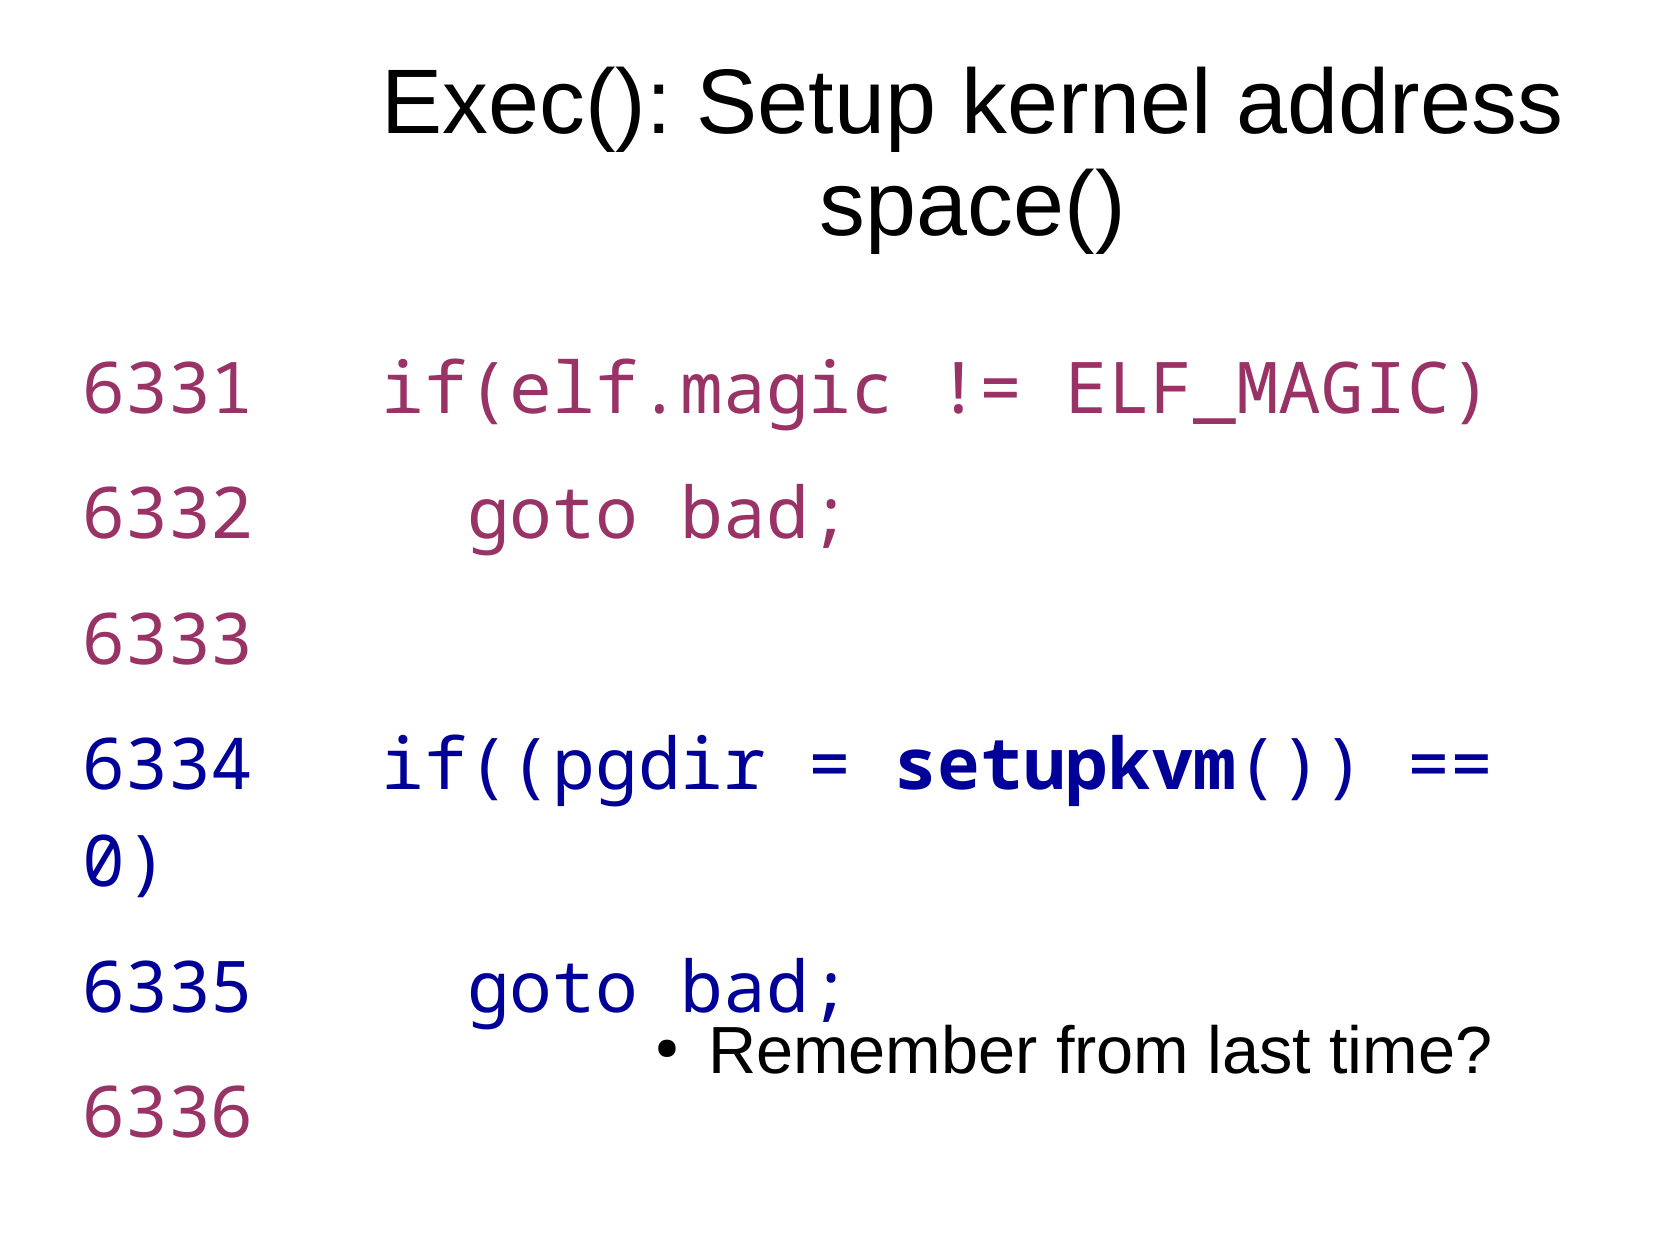

Exec(): Setup kernel address space()
# 6331 if(elf.magic != ELF_MAGIC)
6332 goto bad;
6333
6334 if((pgdir = setupkvm()) == 0)
6335 goto bad;
6336
Remember from last time?